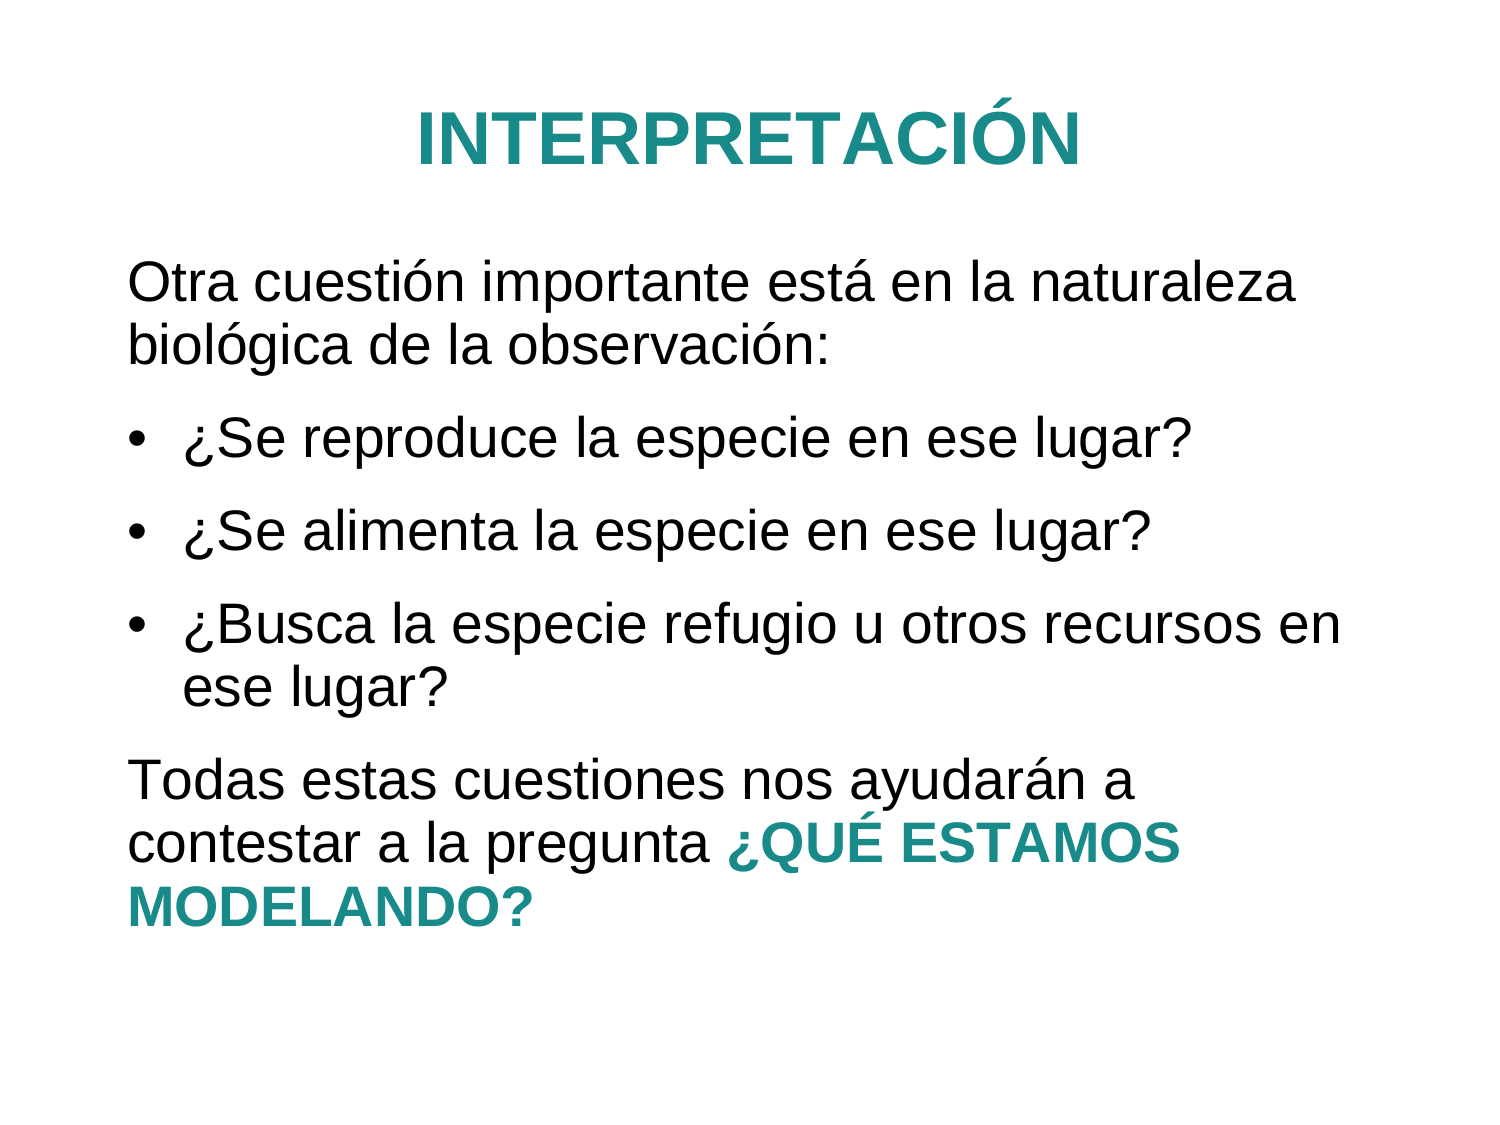

# INTERPRETACIÓN
Otra cuestión importante está en la naturaleza biológica de la observación:
¿Se reproduce la especie en ese lugar?
¿Se alimenta la especie en ese lugar?
¿Busca la especie refugio u otros recursos en ese lugar?
Todas estas cuestiones nos ayudarán a contestar a la pregunta ¿QUÉ ESTAMOS MODELANDO?